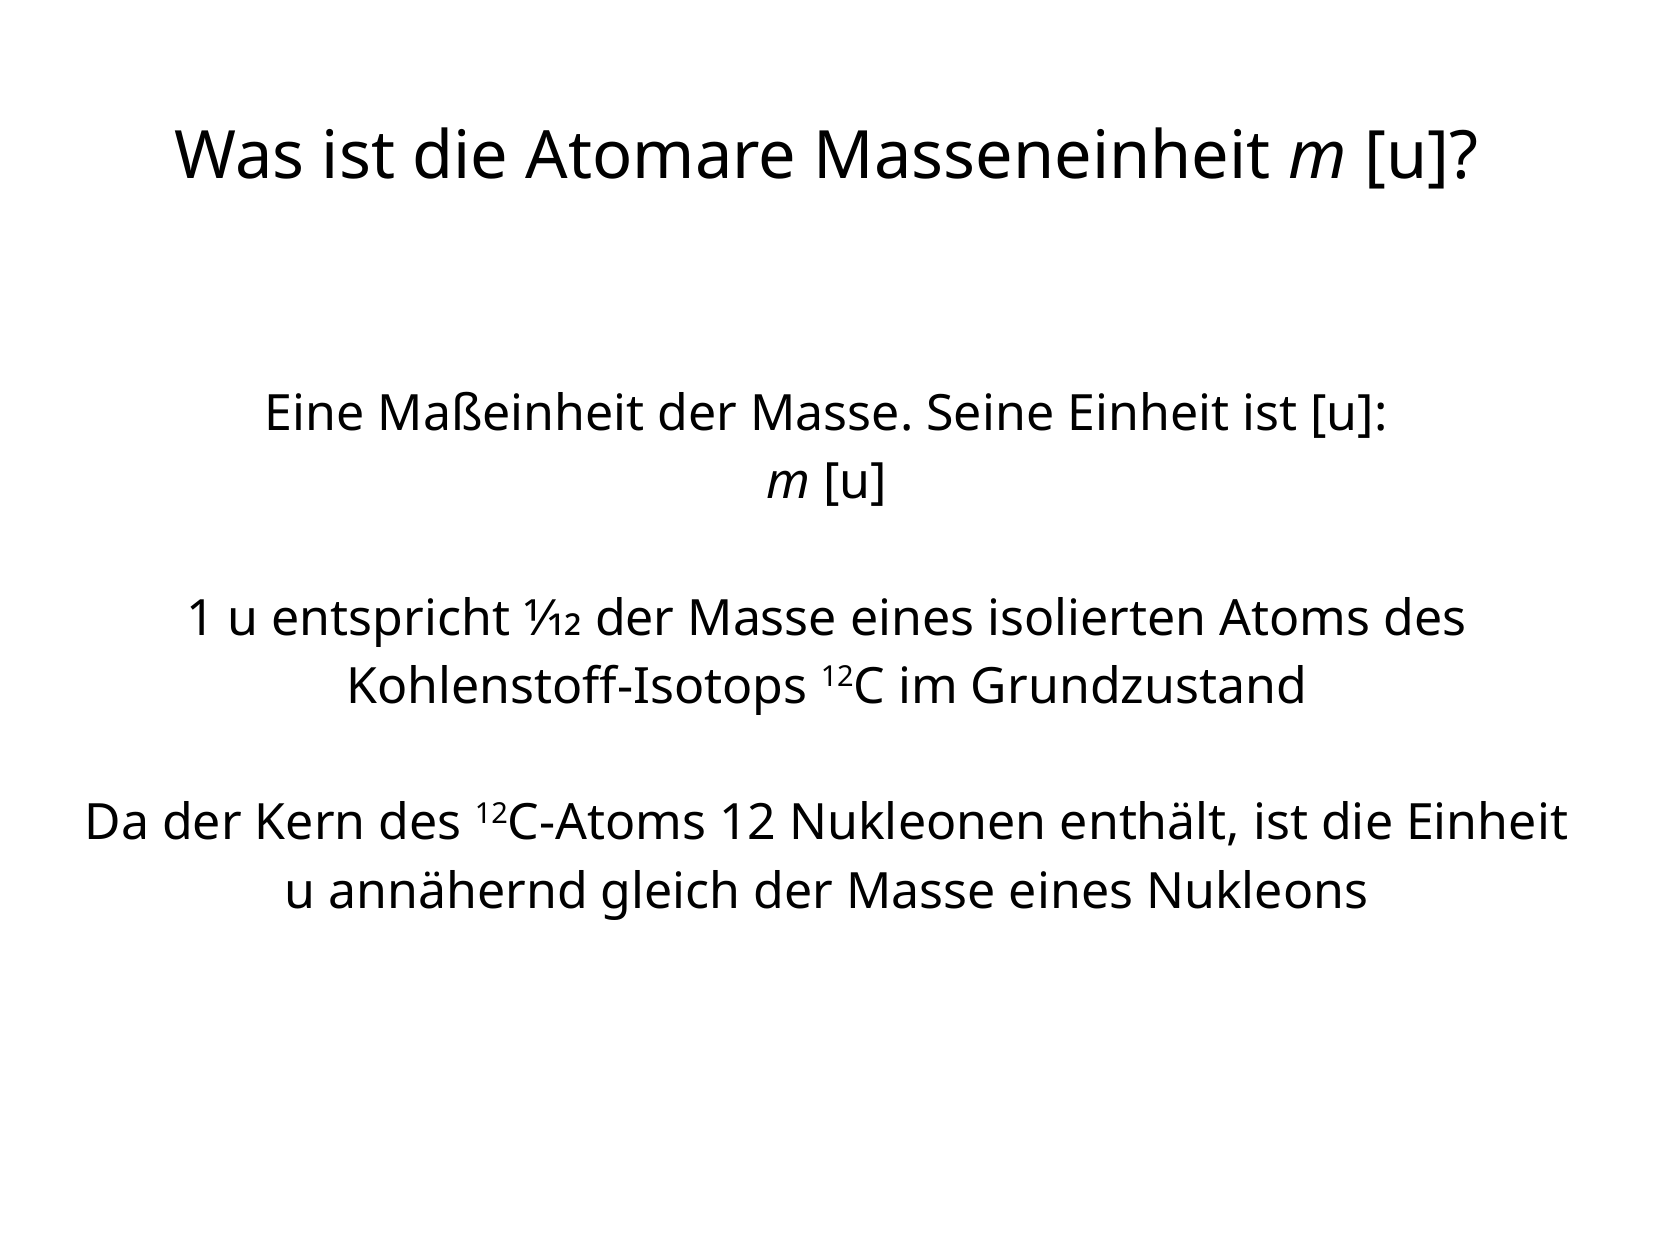

# Was ist die Atomare Masseneinheit m [u]?
Eine Maßeinheit der Masse. Seine Einheit ist [u]:
m [u]
1 u entspricht 1⁄12 der Masse eines isolierten Atoms des Kohlenstoff-Isotops 12C im Grundzustand
Da der Kern des 12C-Atoms 12 Nukleonen enthält, ist die Einheit u annähernd gleich der Masse eines Nukleons